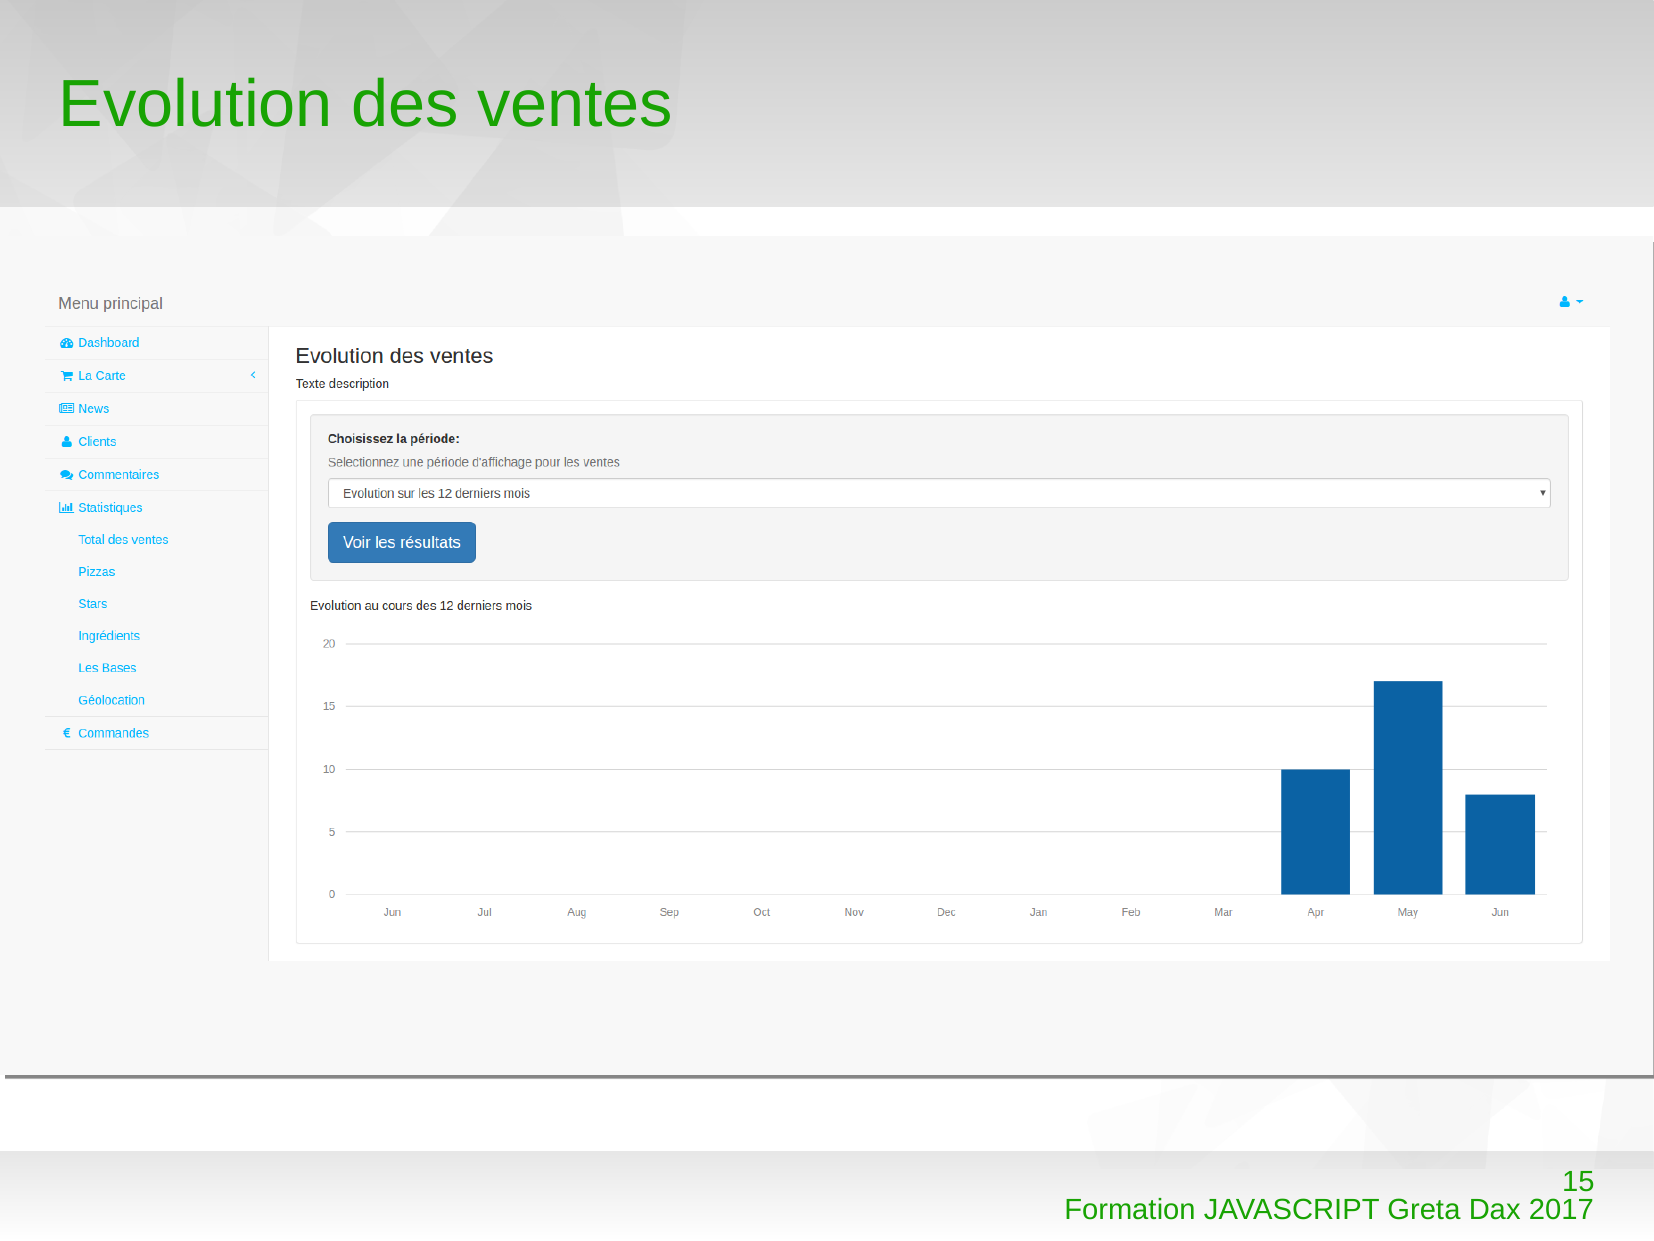

# Evolution des ventes
15
Formation JAVASCRIPT Greta Dax 2017